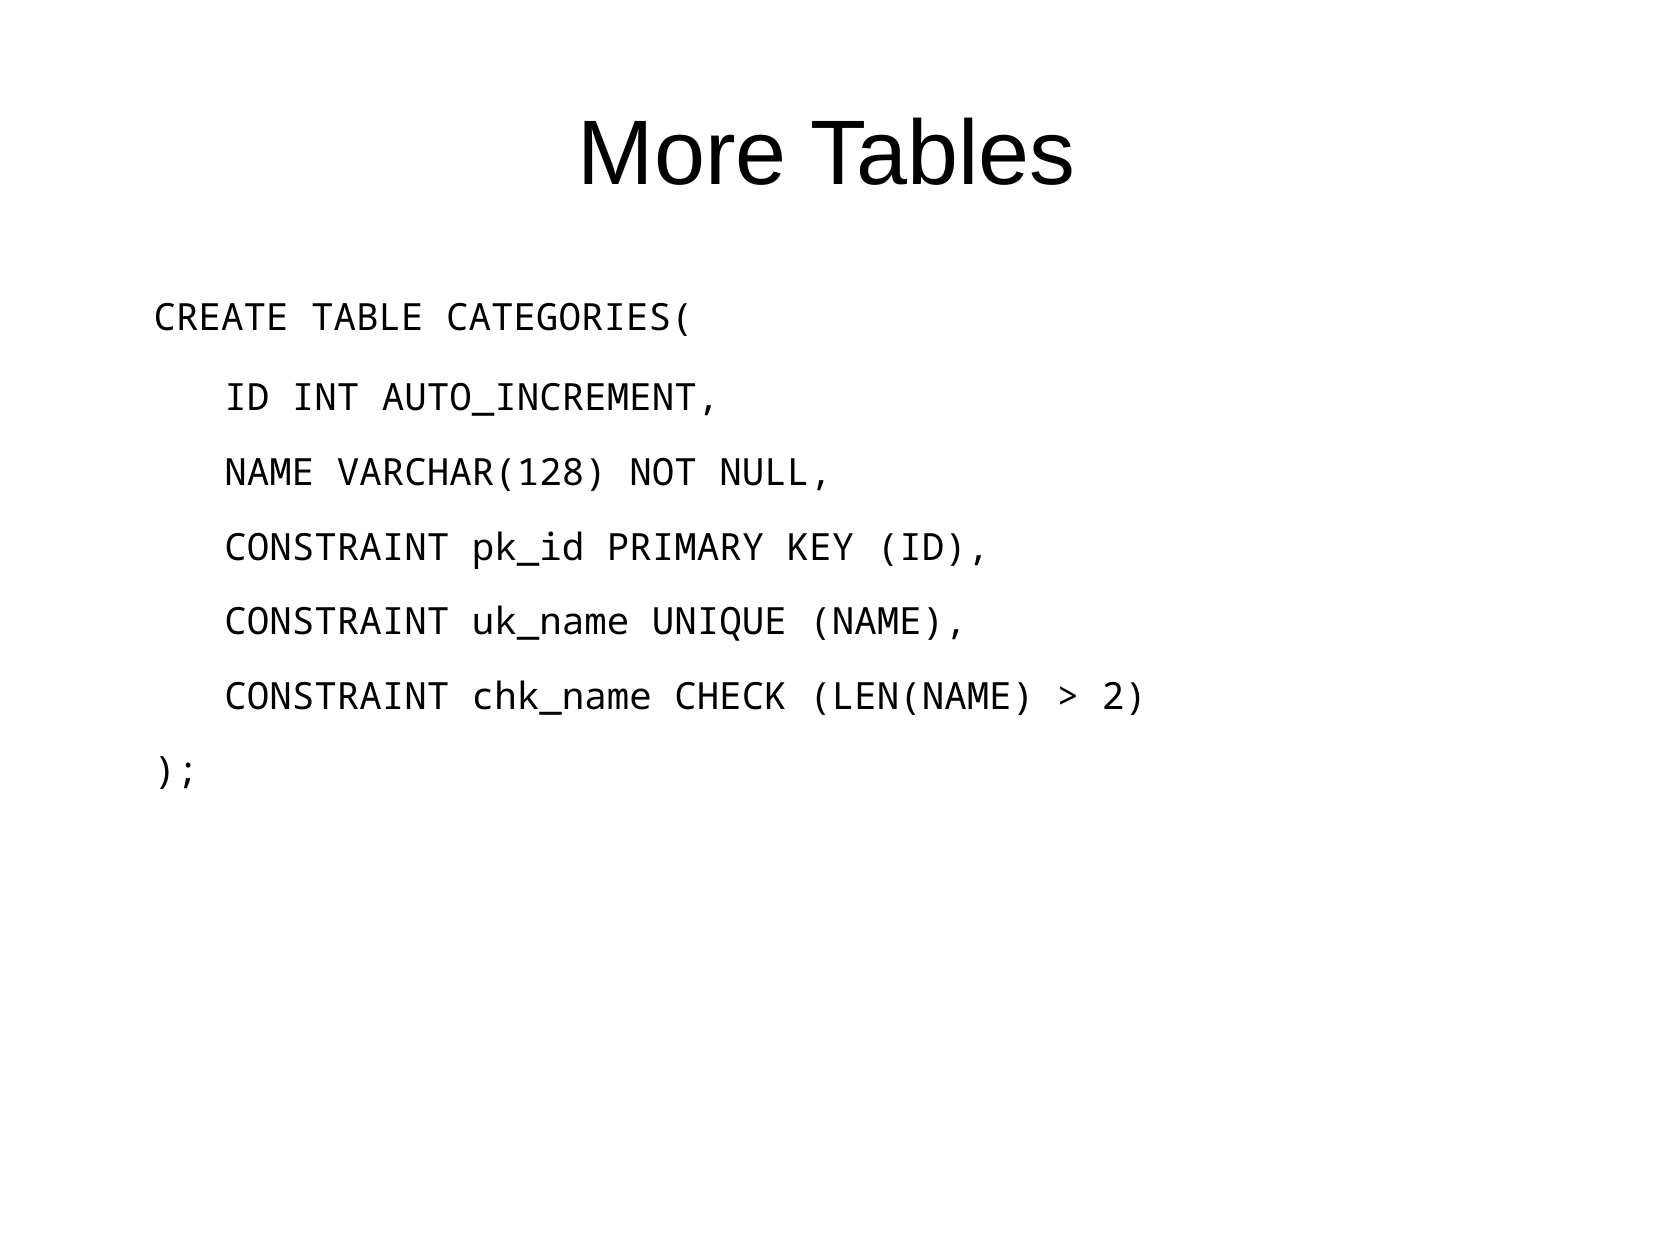

# More Tables
CREATE TABLE CATEGORIES(
ID INT AUTO_INCREMENT,
NAME VARCHAR(128) NOT NULL,
CONSTRAINT pk_id PRIMARY KEY (ID),
CONSTRAINT uk_name UNIQUE (NAME),
CONSTRAINT chk_name CHECK (LEN(NAME) > 2)
);